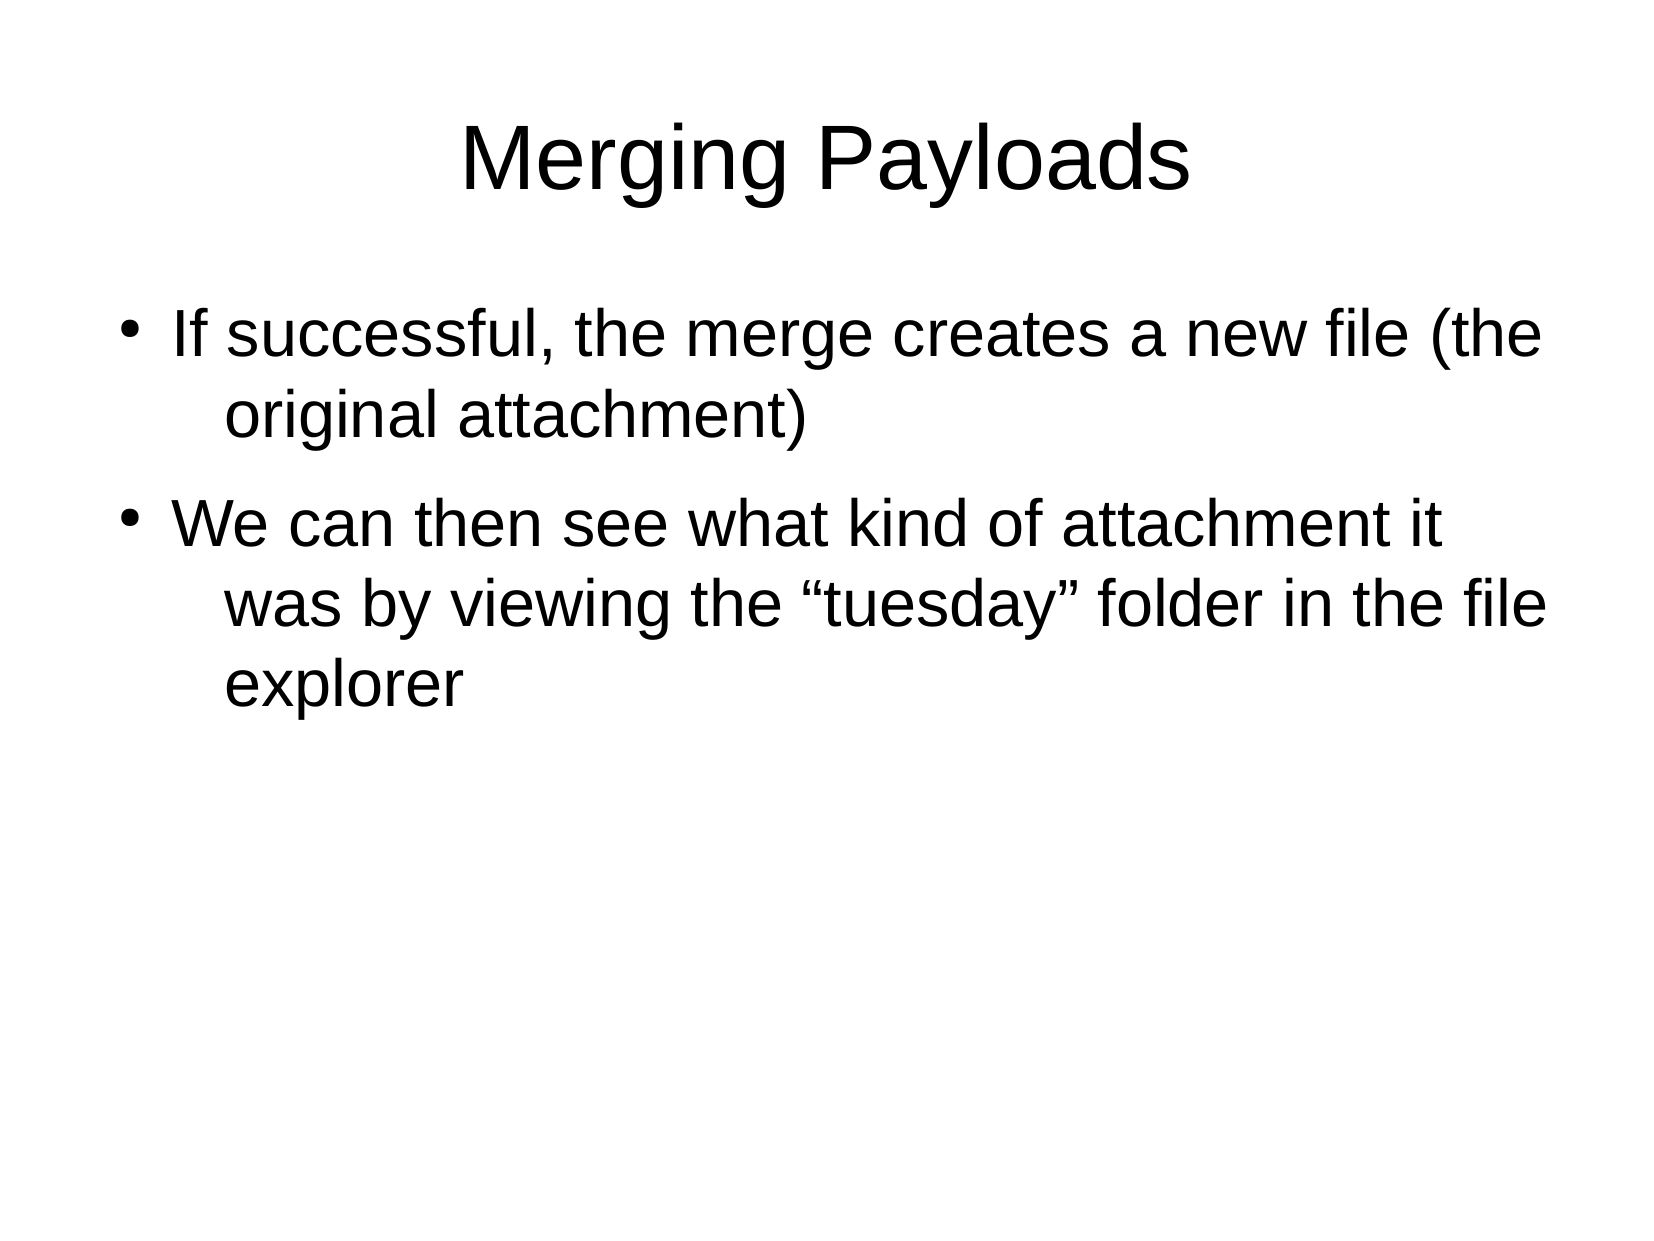

# Merging Payloads
If successful, the merge creates a new file (the original attachment)
We can then see what kind of attachment it was by viewing the “tuesday” folder in the file explorer